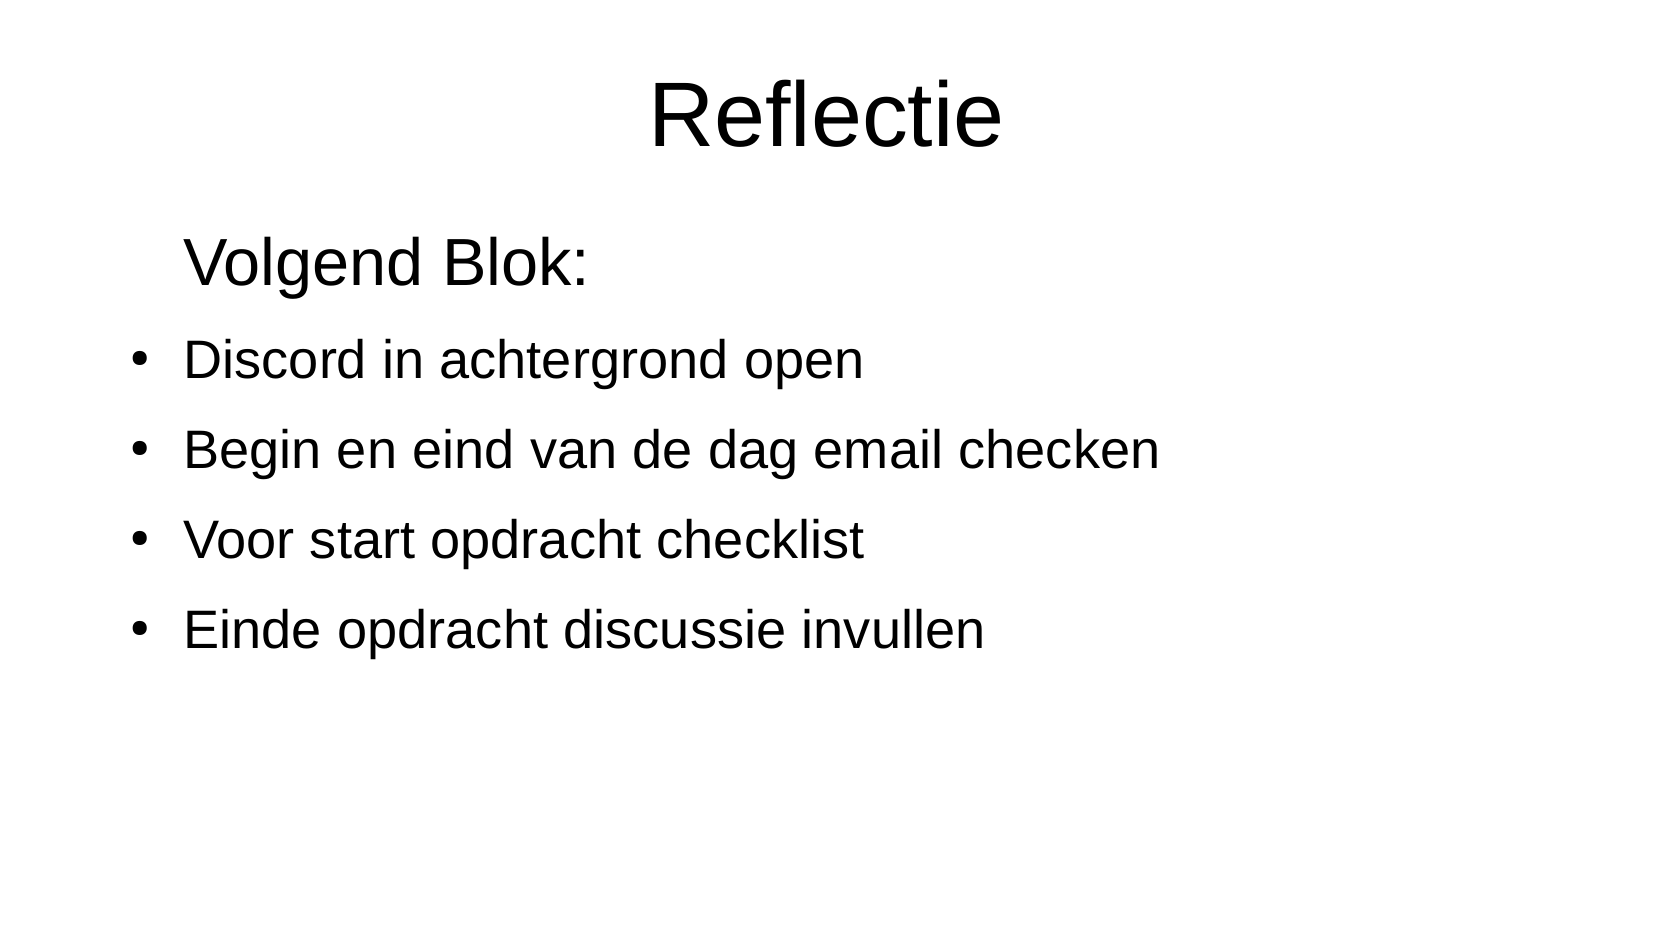

# Reflectie
Volgend Blok:
Discord in achtergrond open
Begin en eind van de dag email checken
Voor start opdracht checklist
Einde opdracht discussie invullen